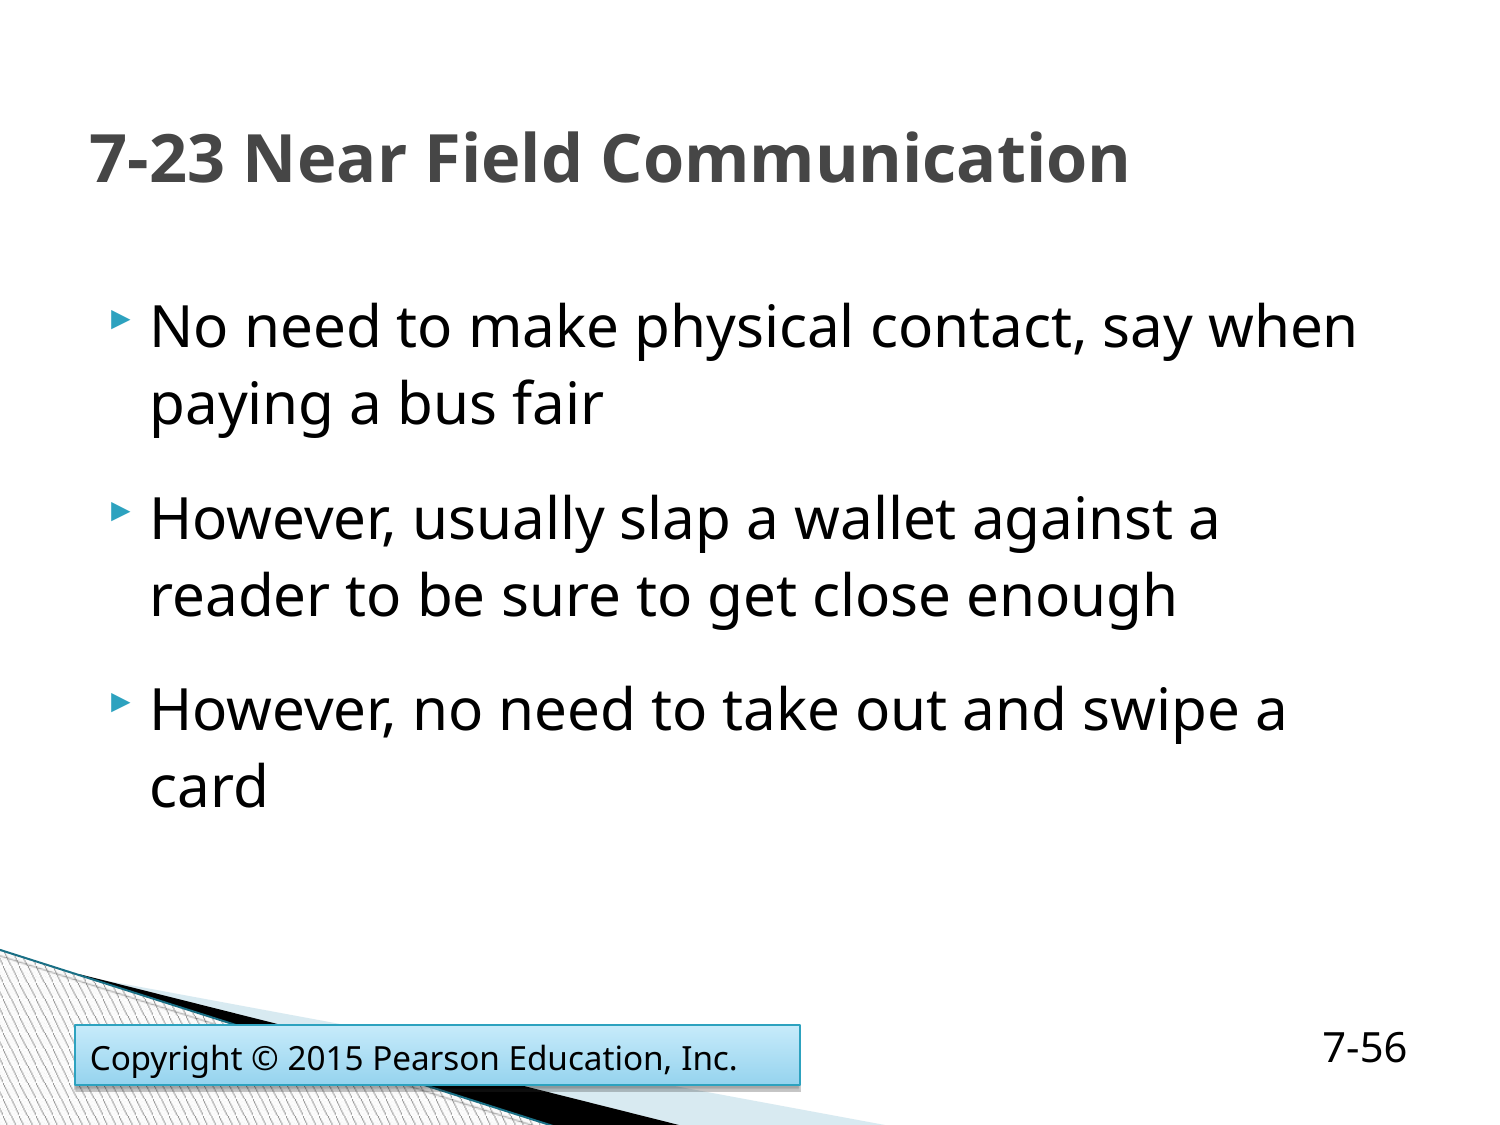

7-23 Near Field Communication
# No need to make physical contact, say when paying a bus fair
However, usually slap a wallet against a reader to be sure to get close enough
However, no need to take out and swipe a card
Copyright © 2015 Pearson Education, Inc.